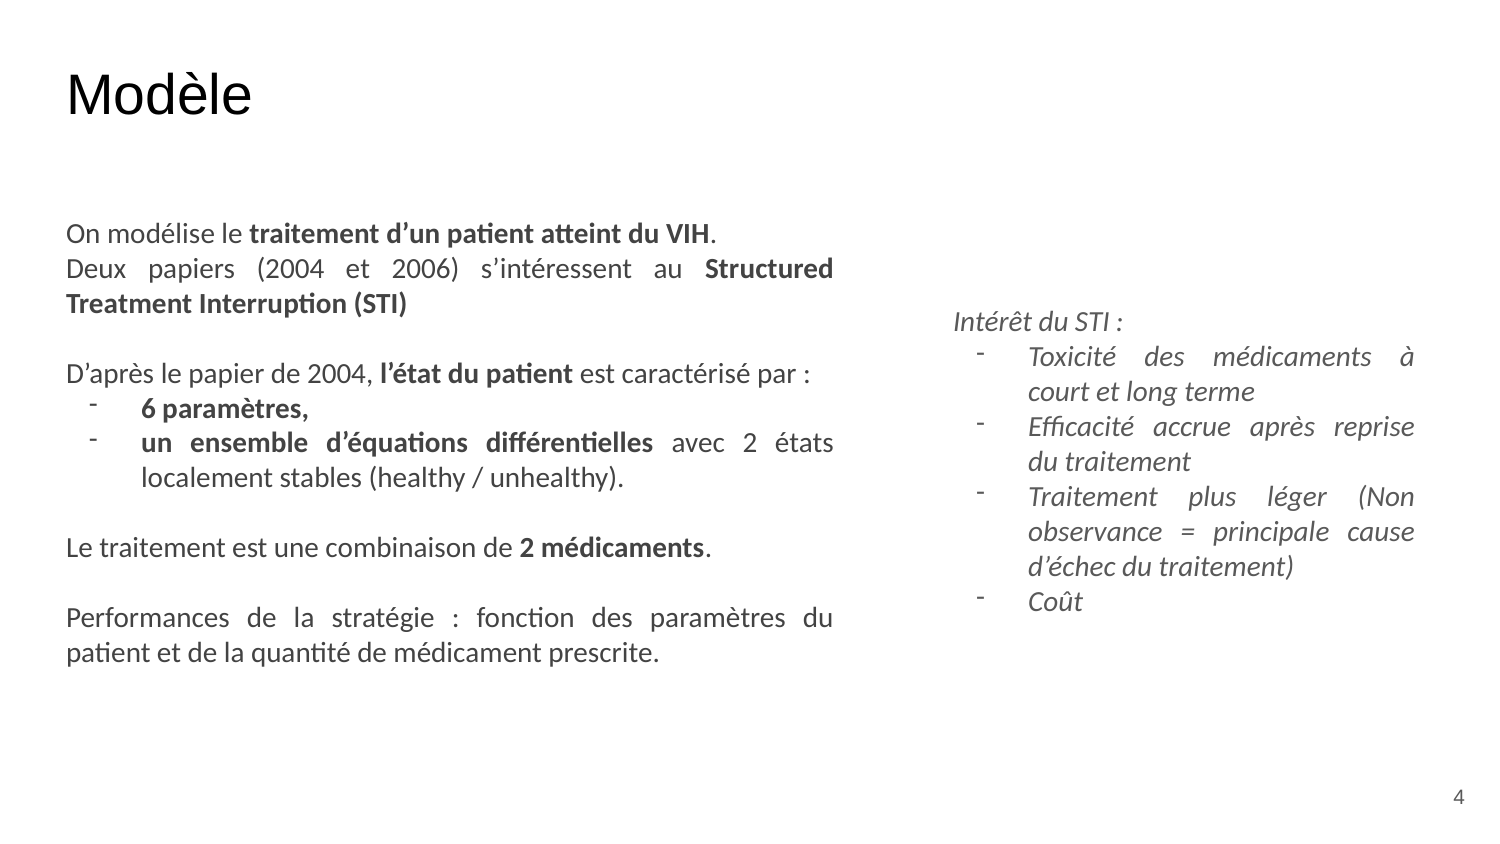

# Modèle
On modélise le traitement d’un patient atteint du VIH.
Deux papiers (2004 et 2006) s’intéressent au Structured Treatment Interruption (STI)
D’après le papier de 2004, l’état du patient est caractérisé par :
6 paramètres,
un ensemble d’équations différentielles avec 2 états localement stables (healthy / unhealthy).
Le traitement est une combinaison de 2 médicaments.
Performances de la stratégie : fonction des paramètres du patient et de la quantité de médicament prescrite.
Intérêt du STI :
Toxicité des médicaments à court et long terme
Efficacité accrue après reprise du traitement
Traitement plus léger (Non observance = principale cause d’échec du traitement)
Coût
4